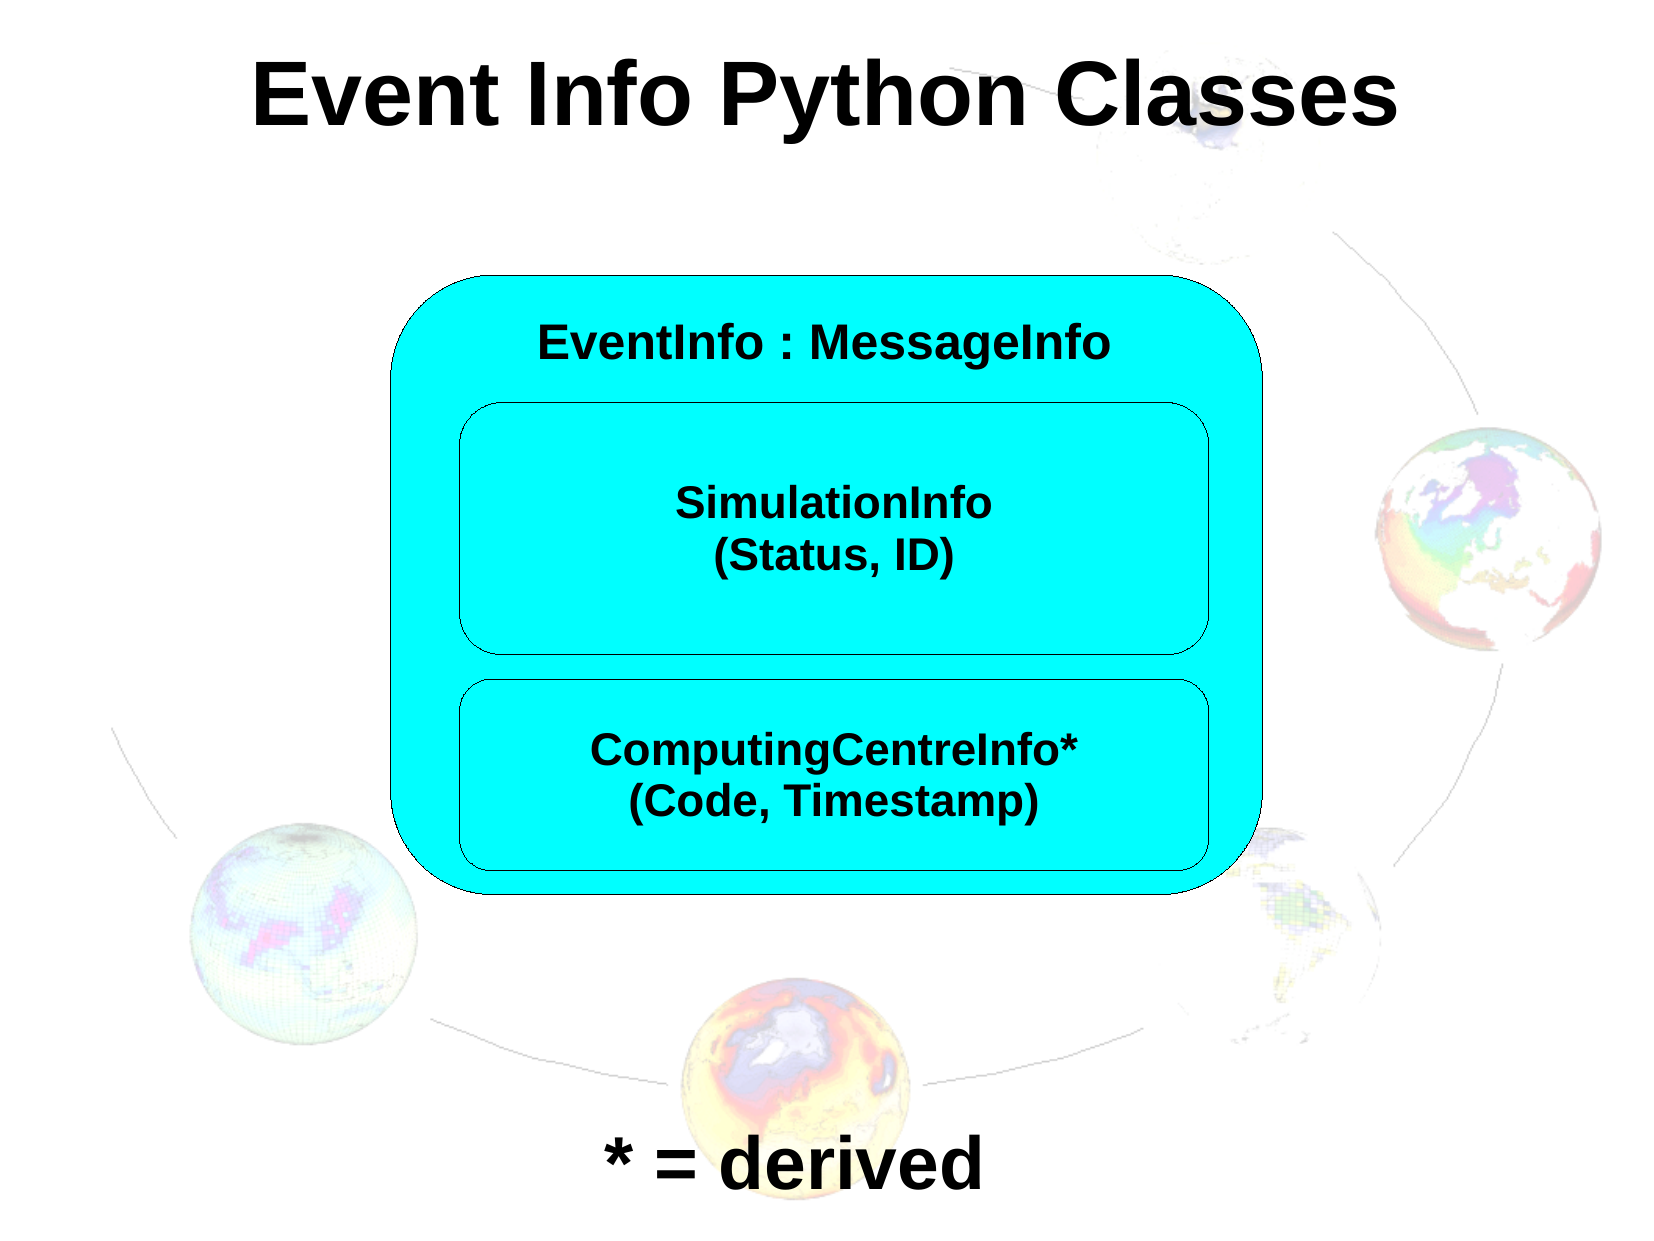

# Event Info Python Classes
EventInfo : MessageInfo
SimulationInfo
(Status, ID)
SimulationInfo
ComputingCentreInfo*
(Code, Timestamp)
* = derived